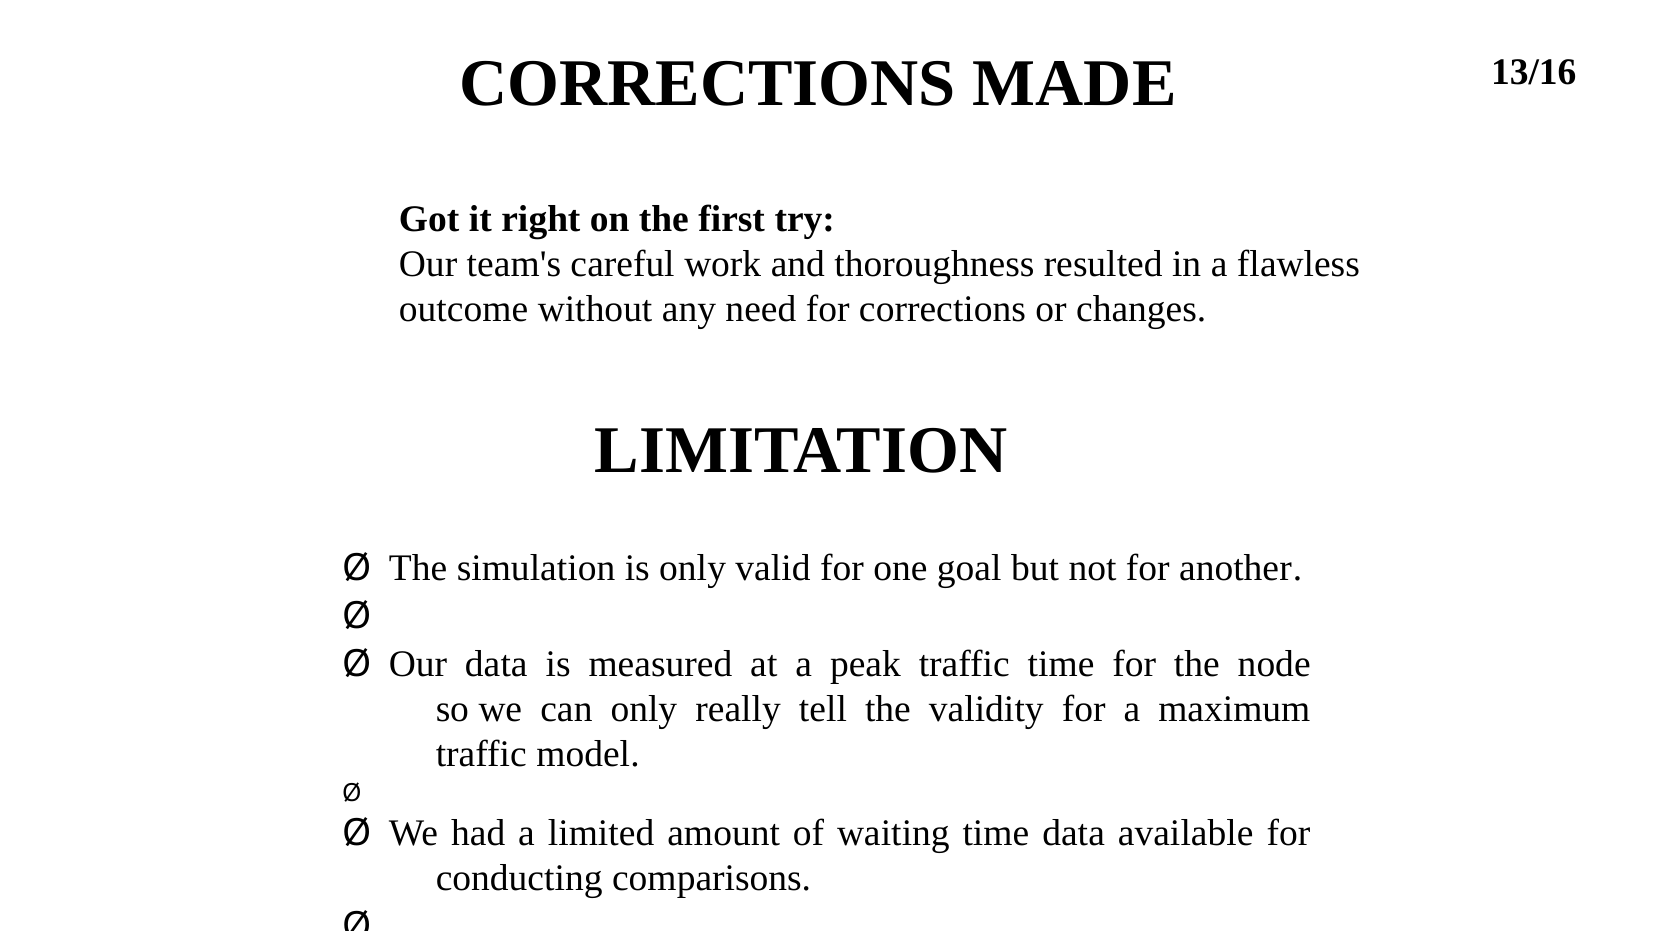

CORRECTIONS MADE
13/16
Got it right on the first try:
Our team's careful work and thoroughness resulted in a flawless outcome without any need for corrections or changes.
LIMITATION
The simulation is only valid for one goal but not for another​.
Our data is measured at a peak traffic time for the node so we can only really tell the validity for a maximum traffic model.
We had a limited amount of waiting time data available for conducting comparisons.